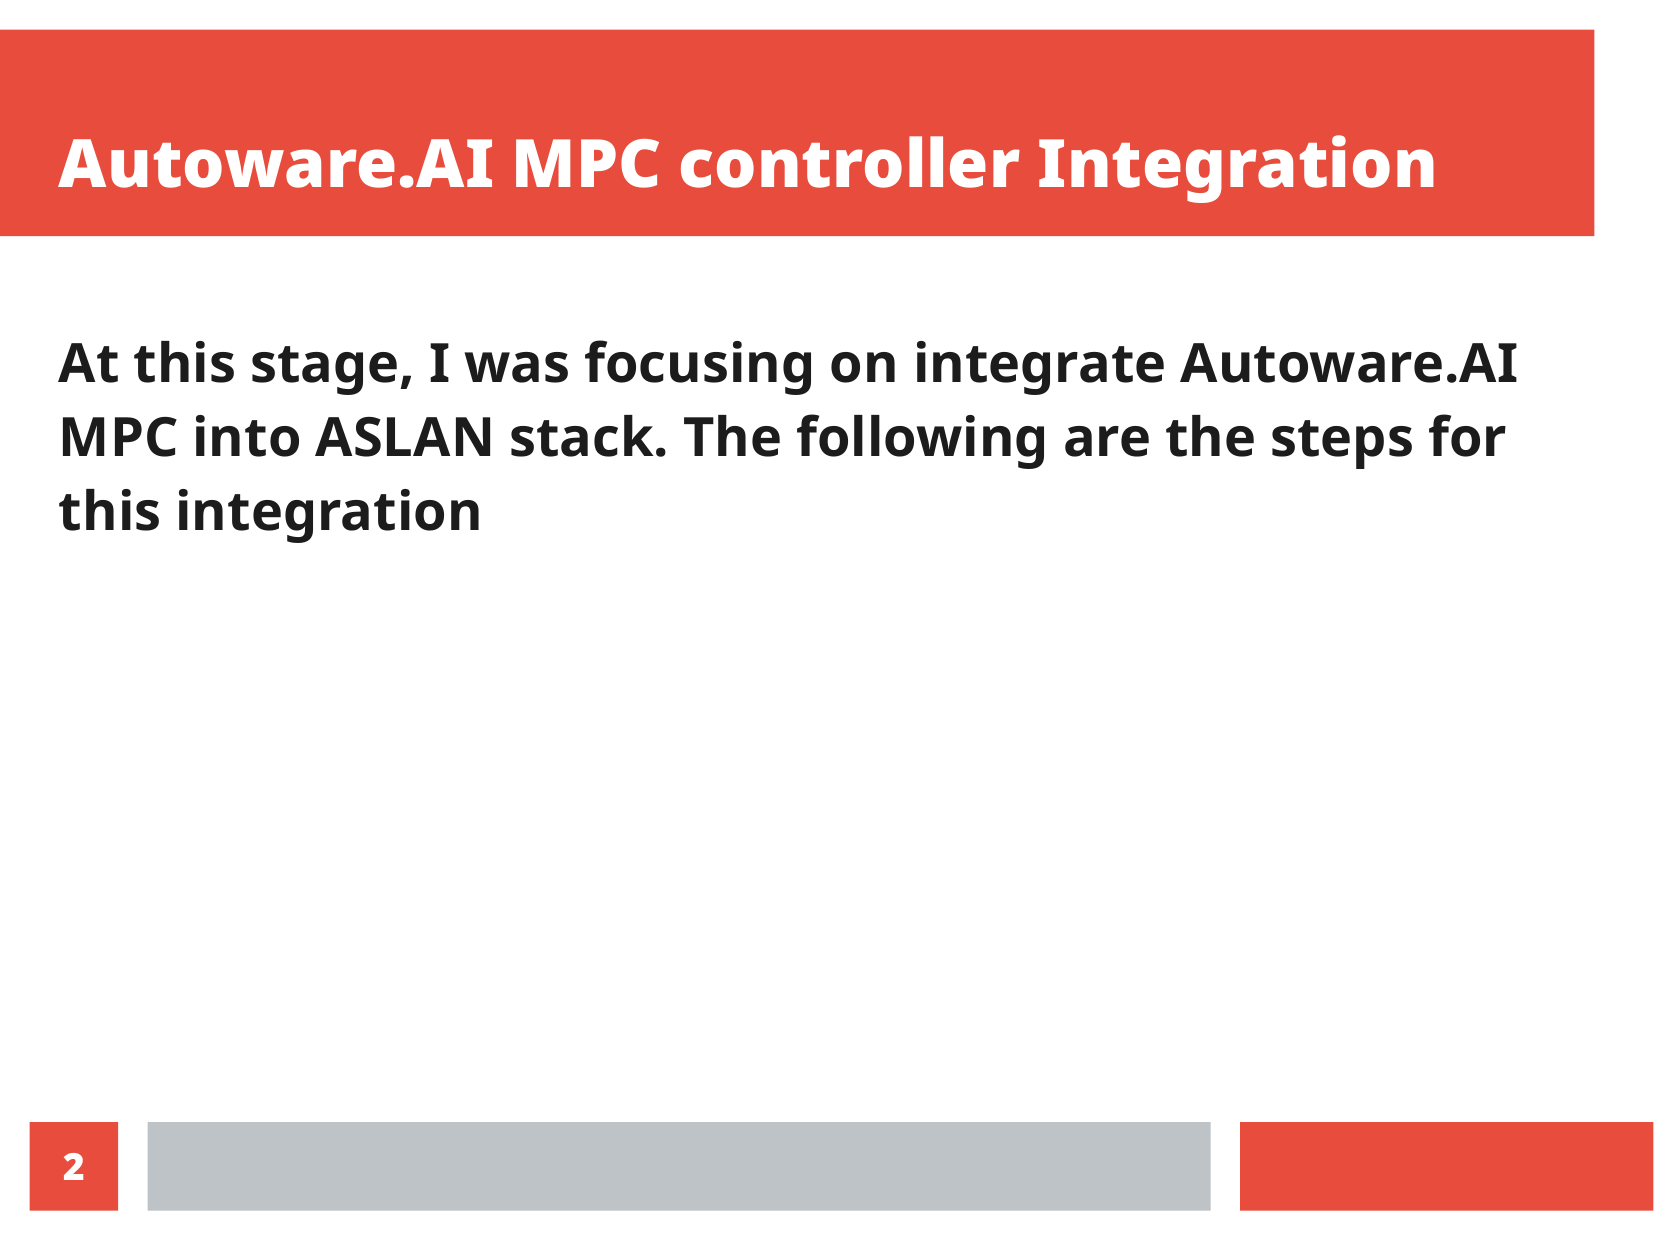

# Autoware.AI MPC controller Integration
At this stage, I was focusing on integrate Autoware.AI MPC into ASLAN stack. The following are the steps for this integration
2